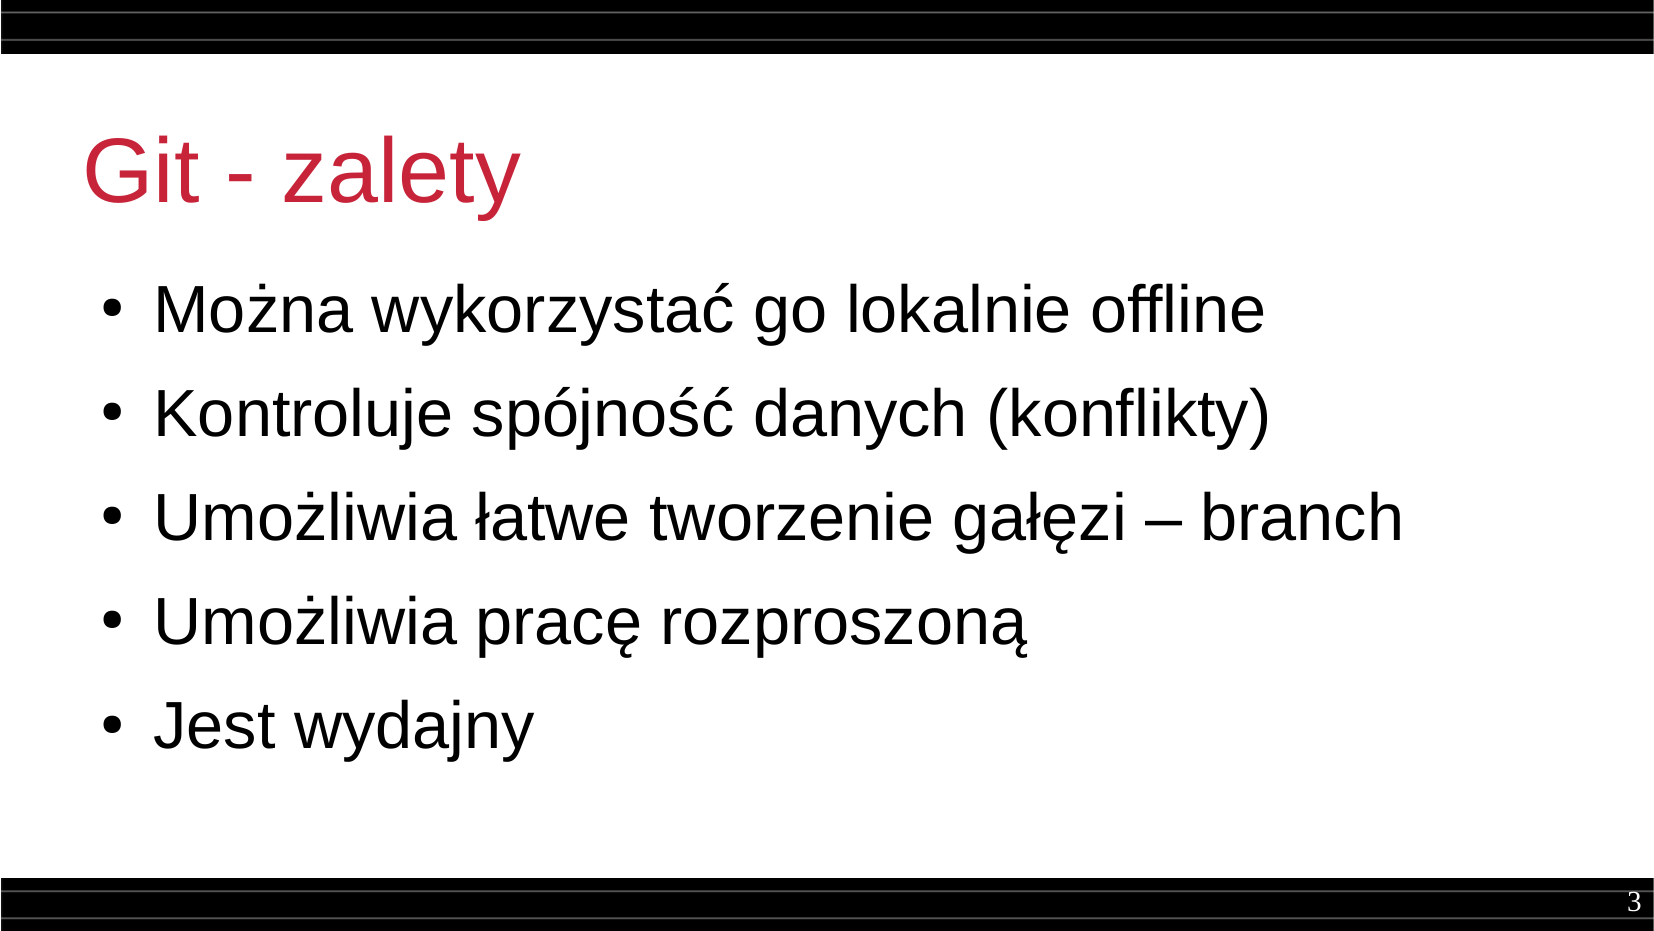

# Git - zalety
Można wykorzystać go lokalnie offline
Kontroluje spójność danych (konflikty)
Umożliwia łatwe tworzenie gałęzi – branch
Umożliwia pracę rozproszoną
Jest wydajny